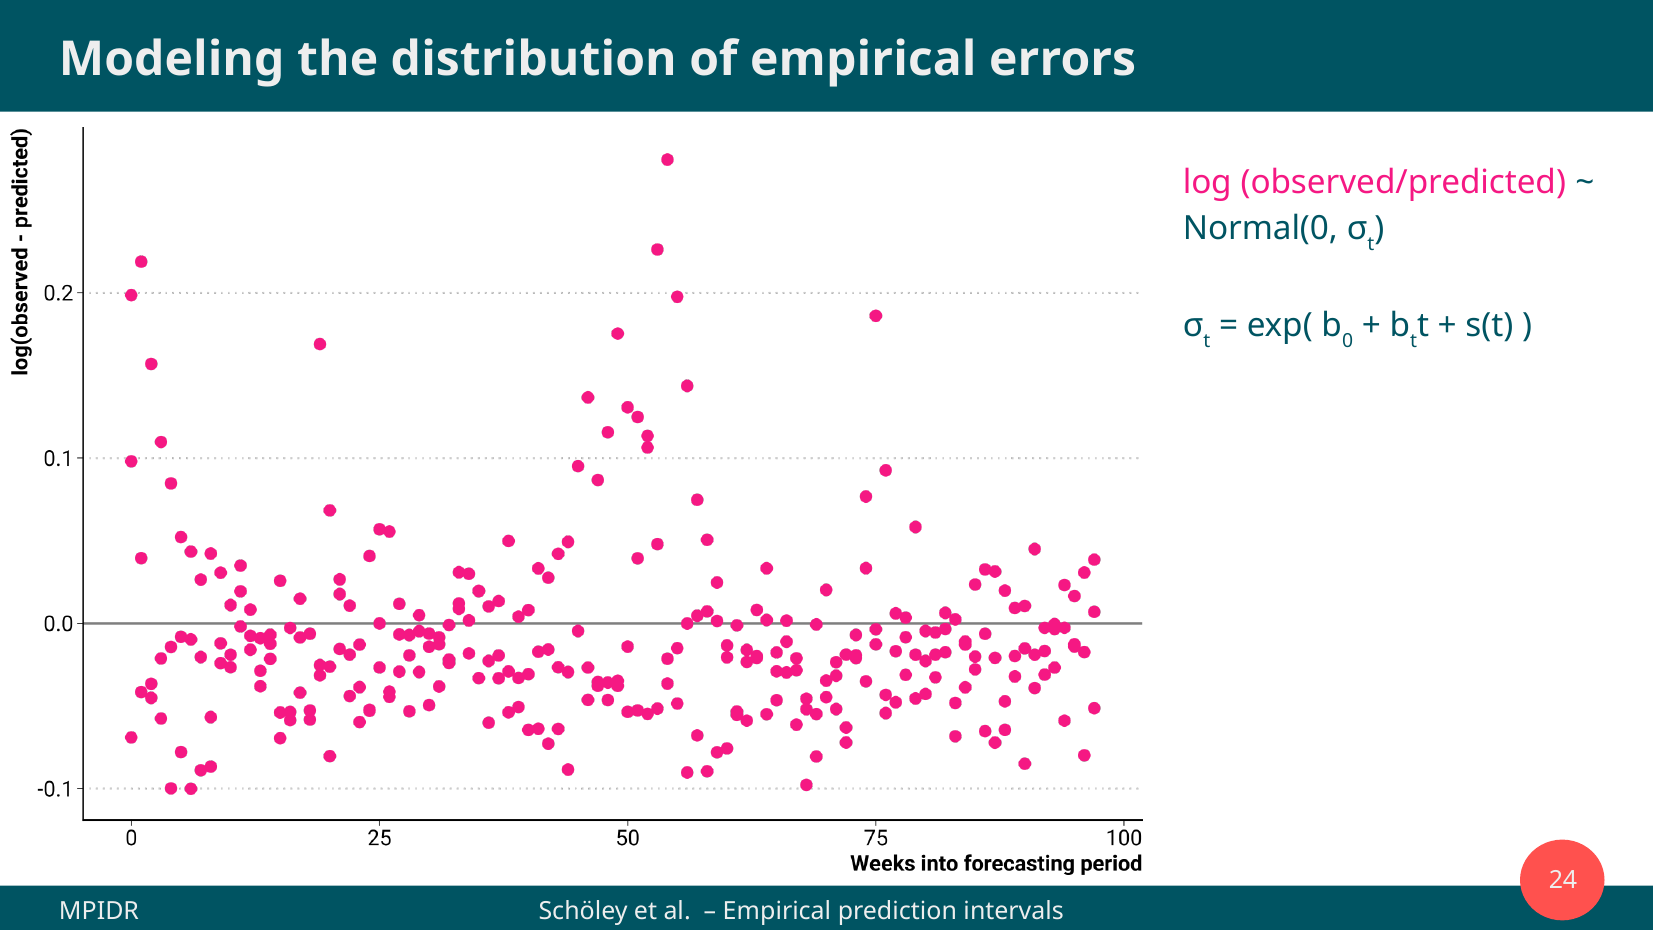

# Modeling the distribution of empirical errors
log (observed/predicted) ~
Normal(0, σt)
σt = exp( b0 + btt + s(t) )
24
MPIDR
Schöley et al. – Empirical prediction intervals